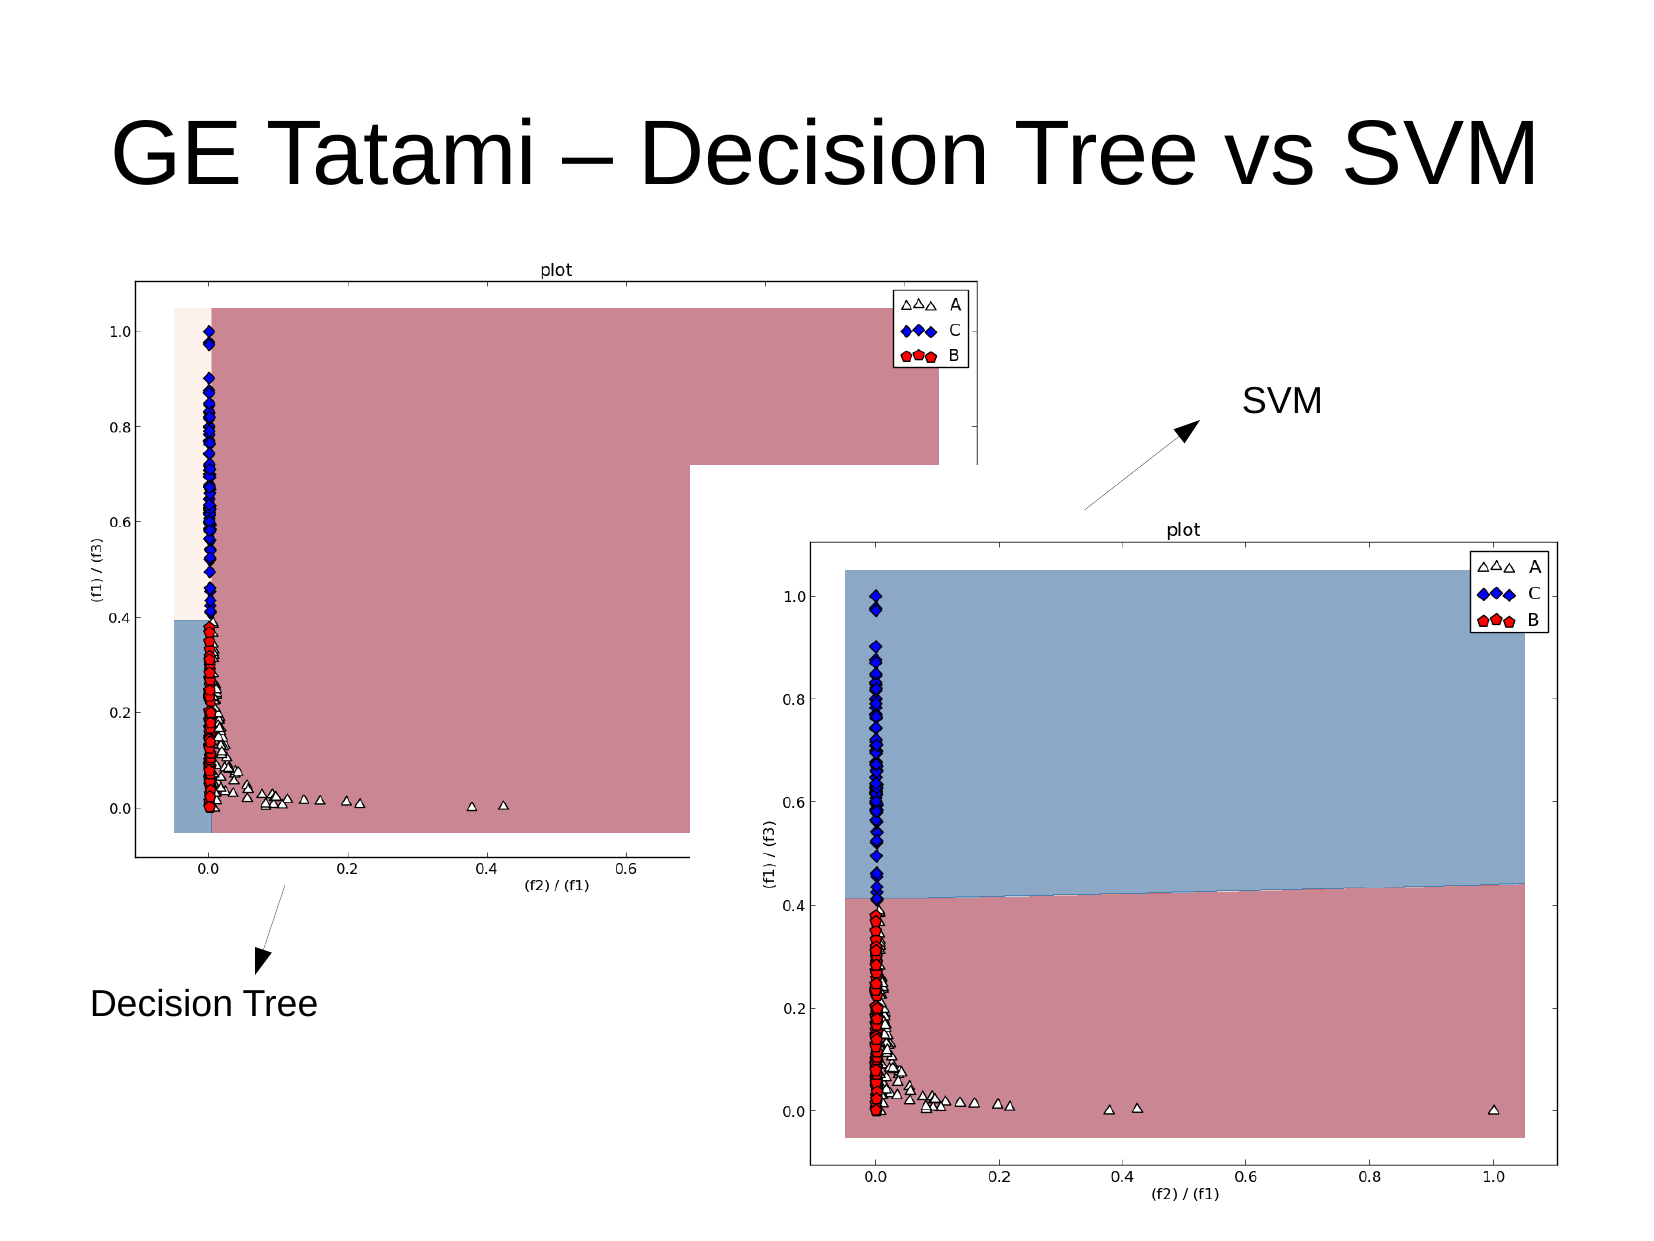

# GE Tatami – Decision Tree vs SVM
SVM
Decision Tree